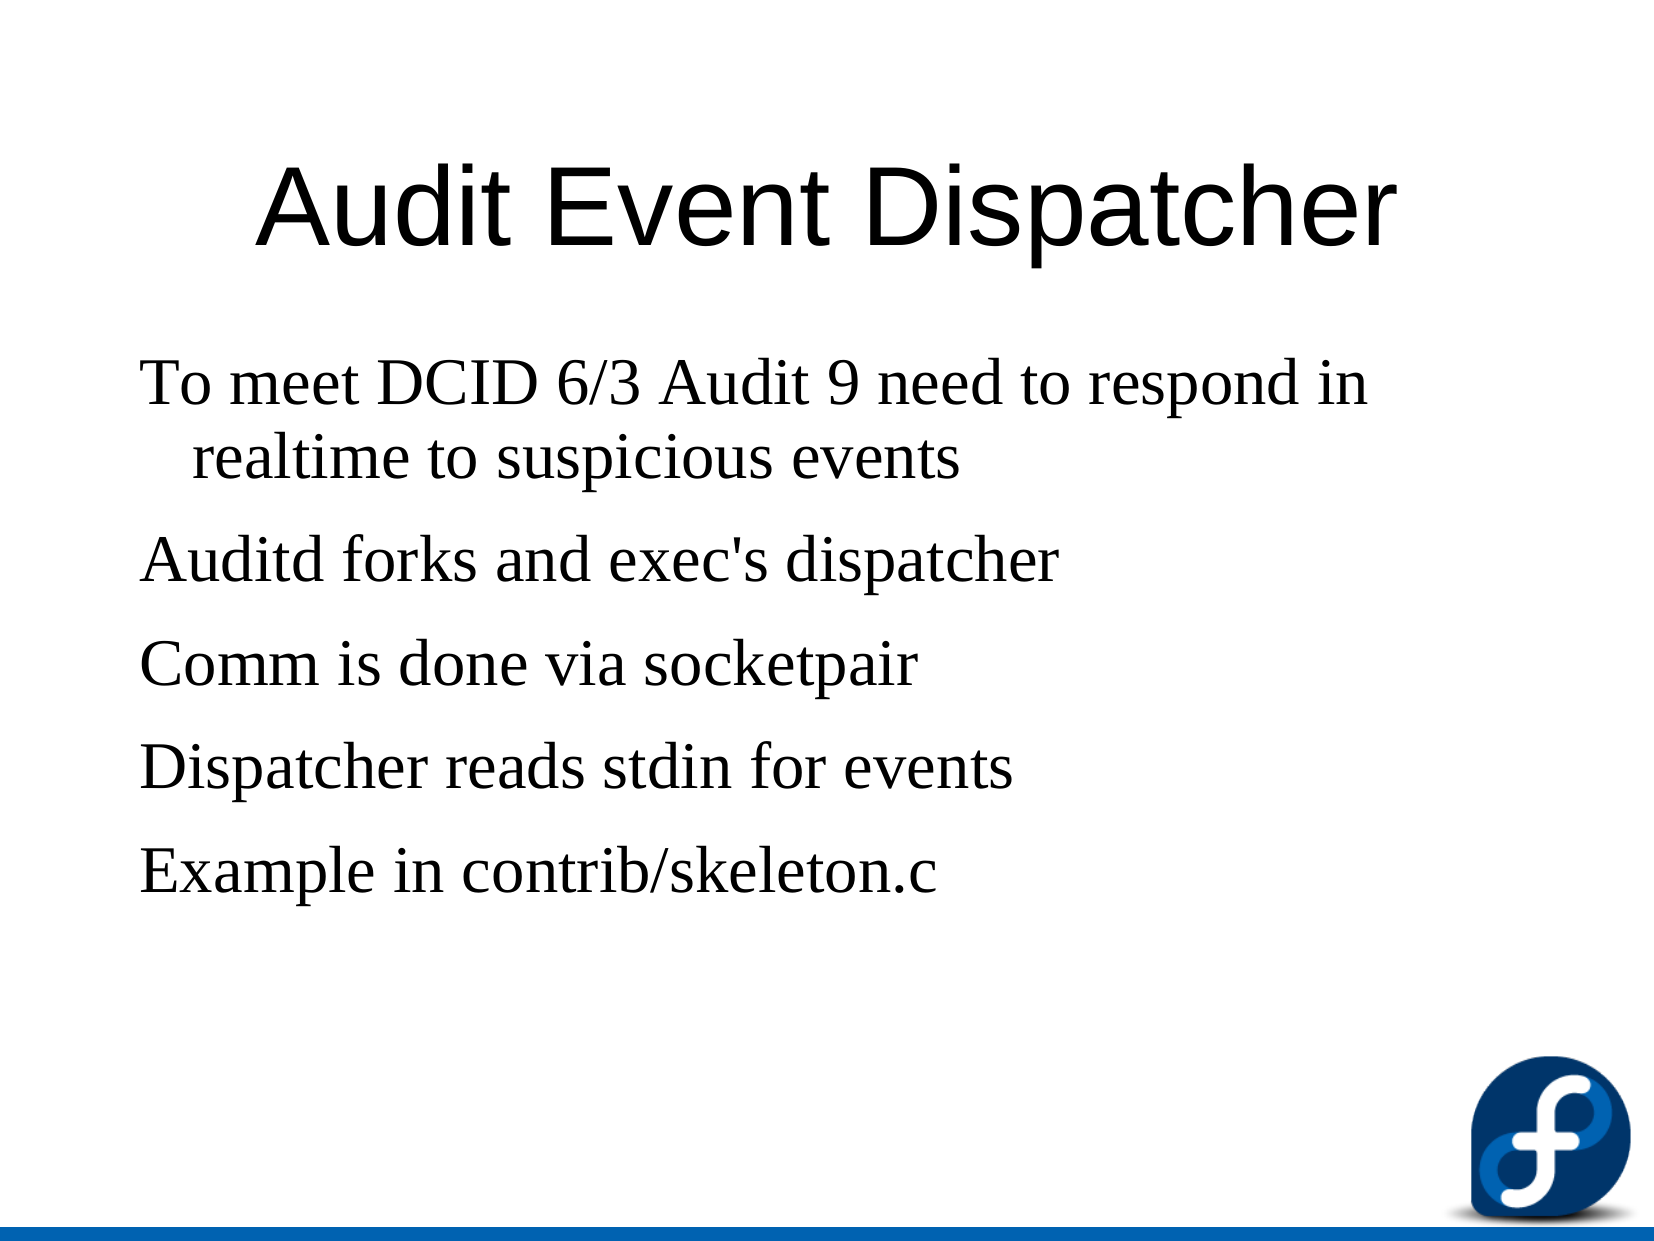

# Audit Event Dispatcher
To meet DCID 6/3 Audit 9 need to respond in realtime to suspicious events
Auditd forks and exec's dispatcher
Comm is done via socketpair
Dispatcher reads stdin for events
Example in contrib/skeleton.c